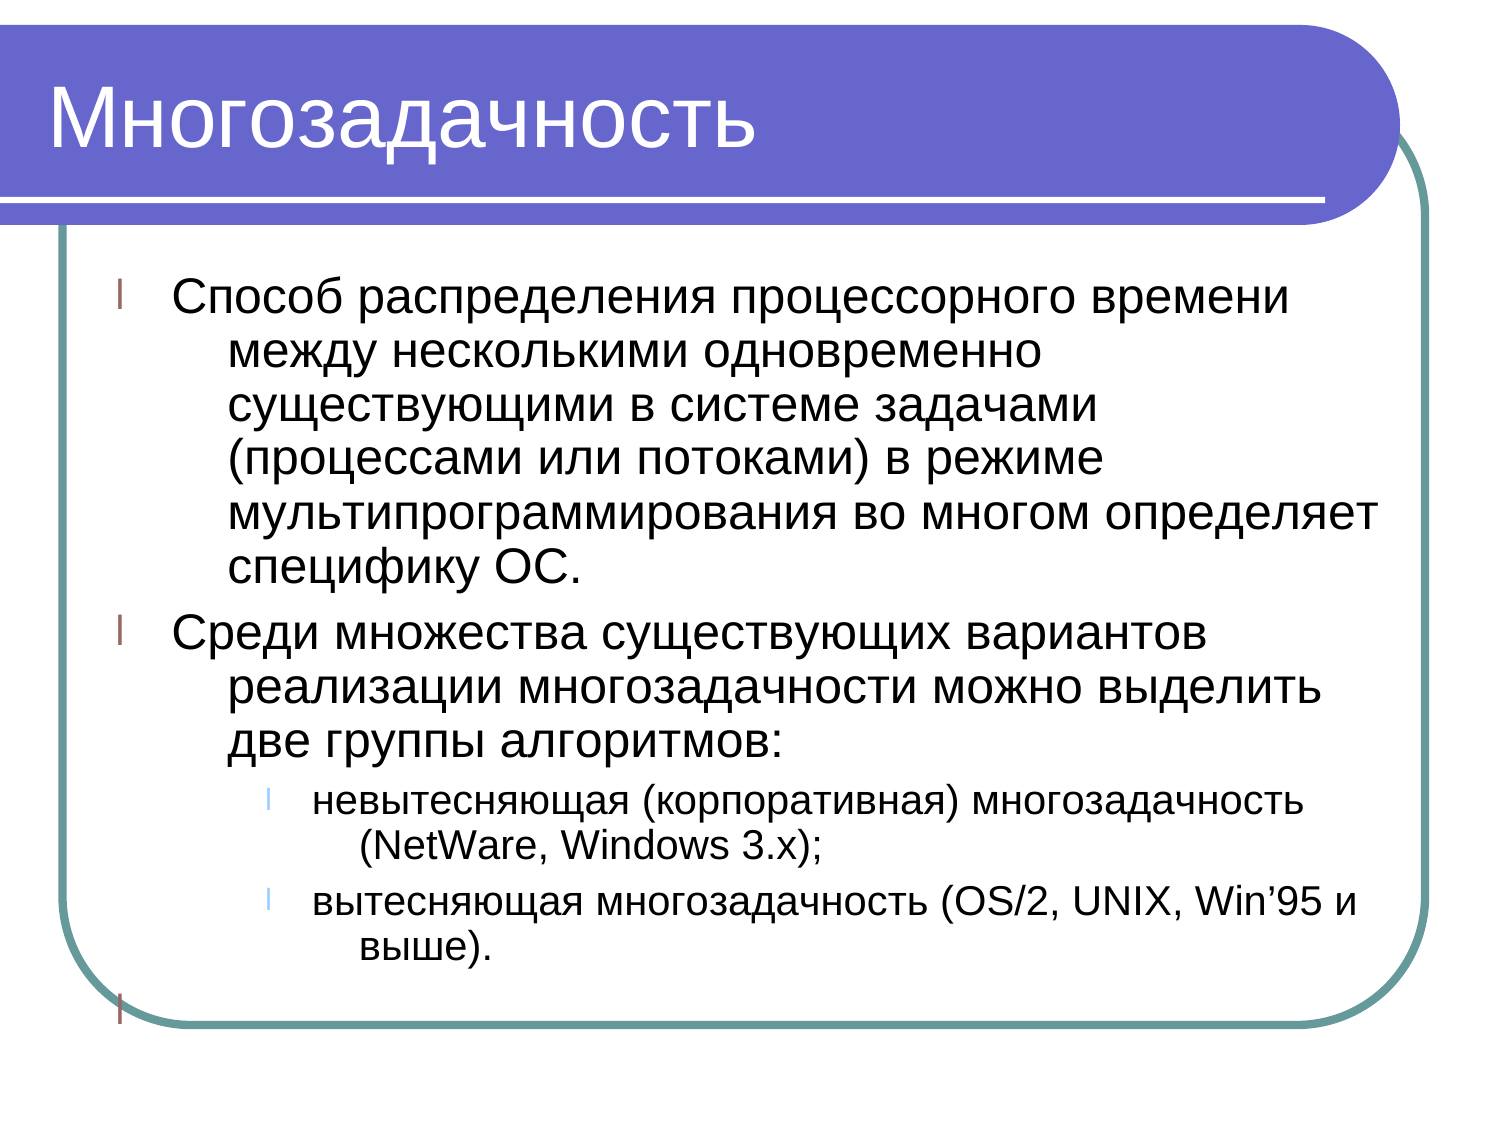

# Многозадачность
Способ распределения процессорного времени между несколькими одновременно существующими в системе задачами (процессами или потоками) в режиме мультипрограммирования во многом определяет специфику ОС.
Среди множества существующих вариантов реализации многозадачности можно выделить две группы алгоритмов:
невытесняющая (корпоративная) многозадачность (NetWare, Windows 3.x);
вытесняющая многозадачность (OS/2, UNIX, Win’95 и выше).